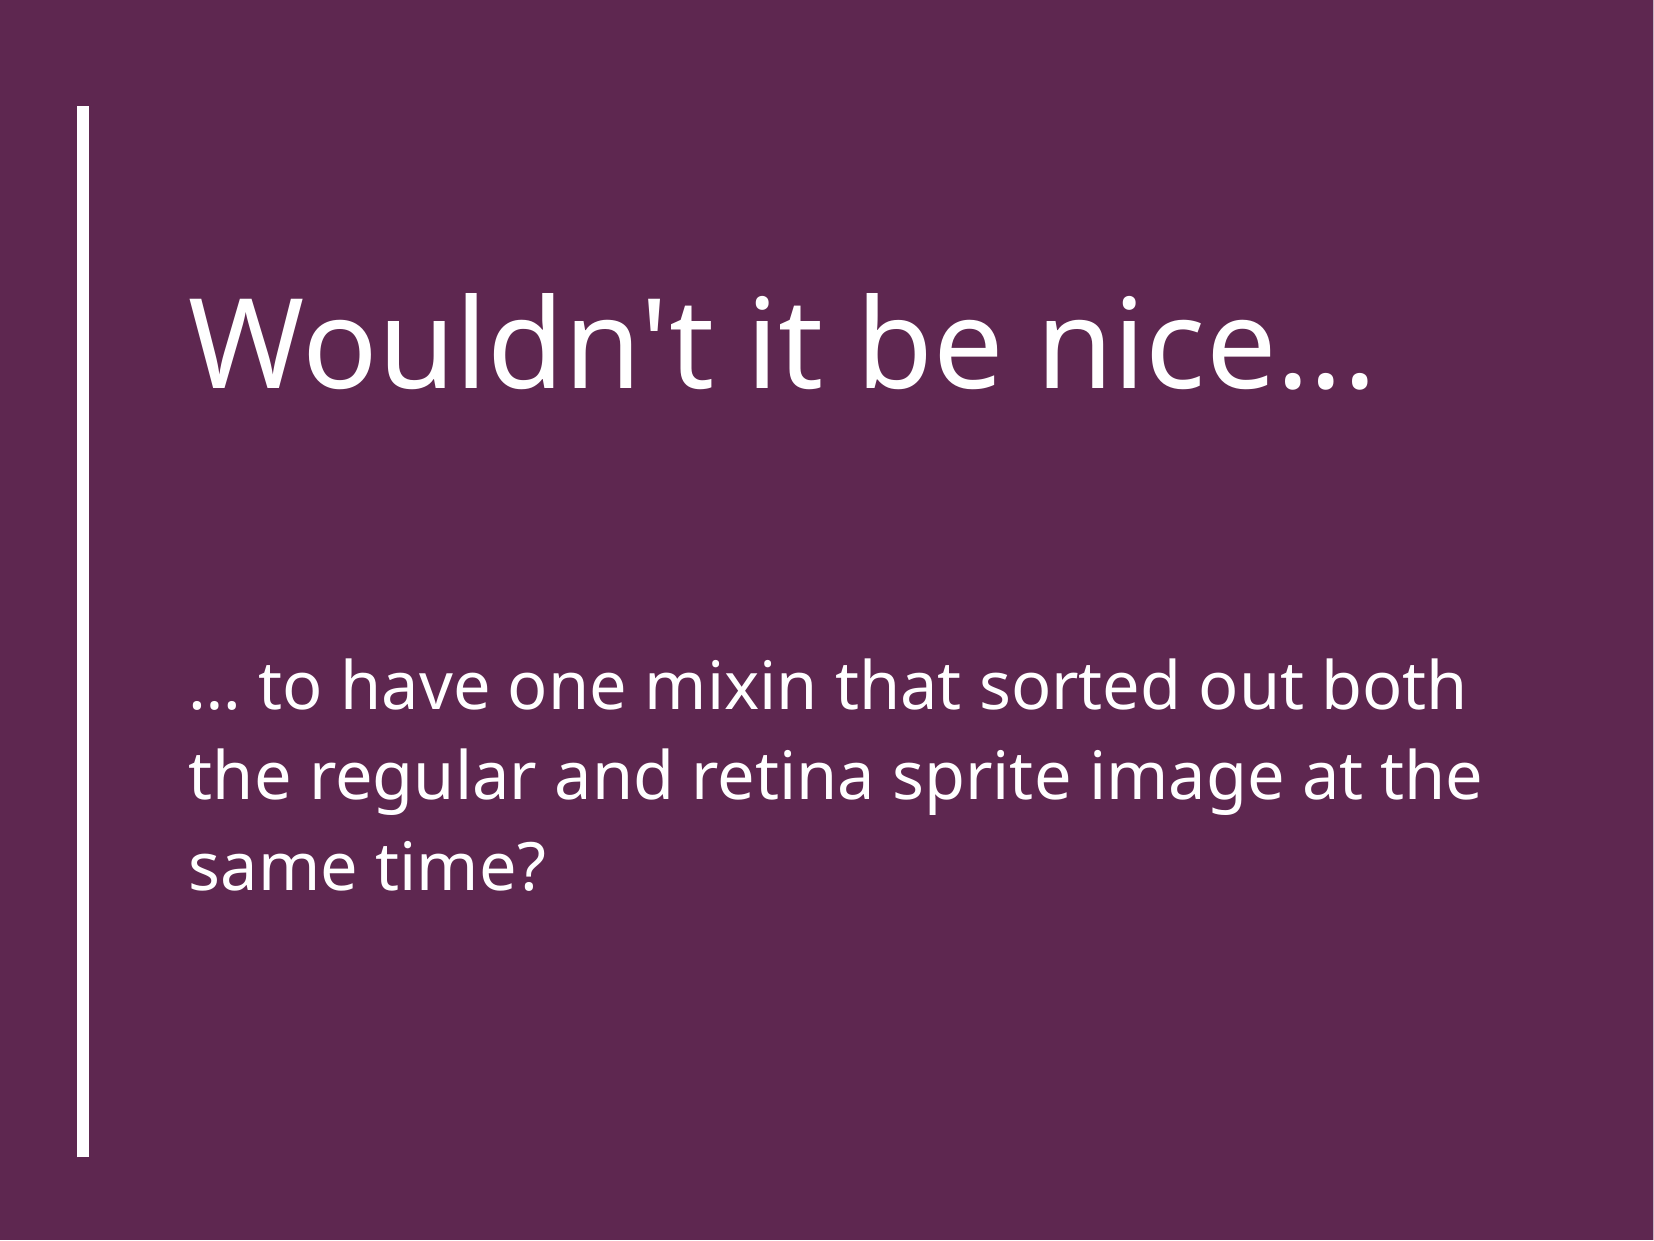

# Wouldn't it be nice...
… to have one mixin that sorted out both the regular and retina sprite image at the same time?